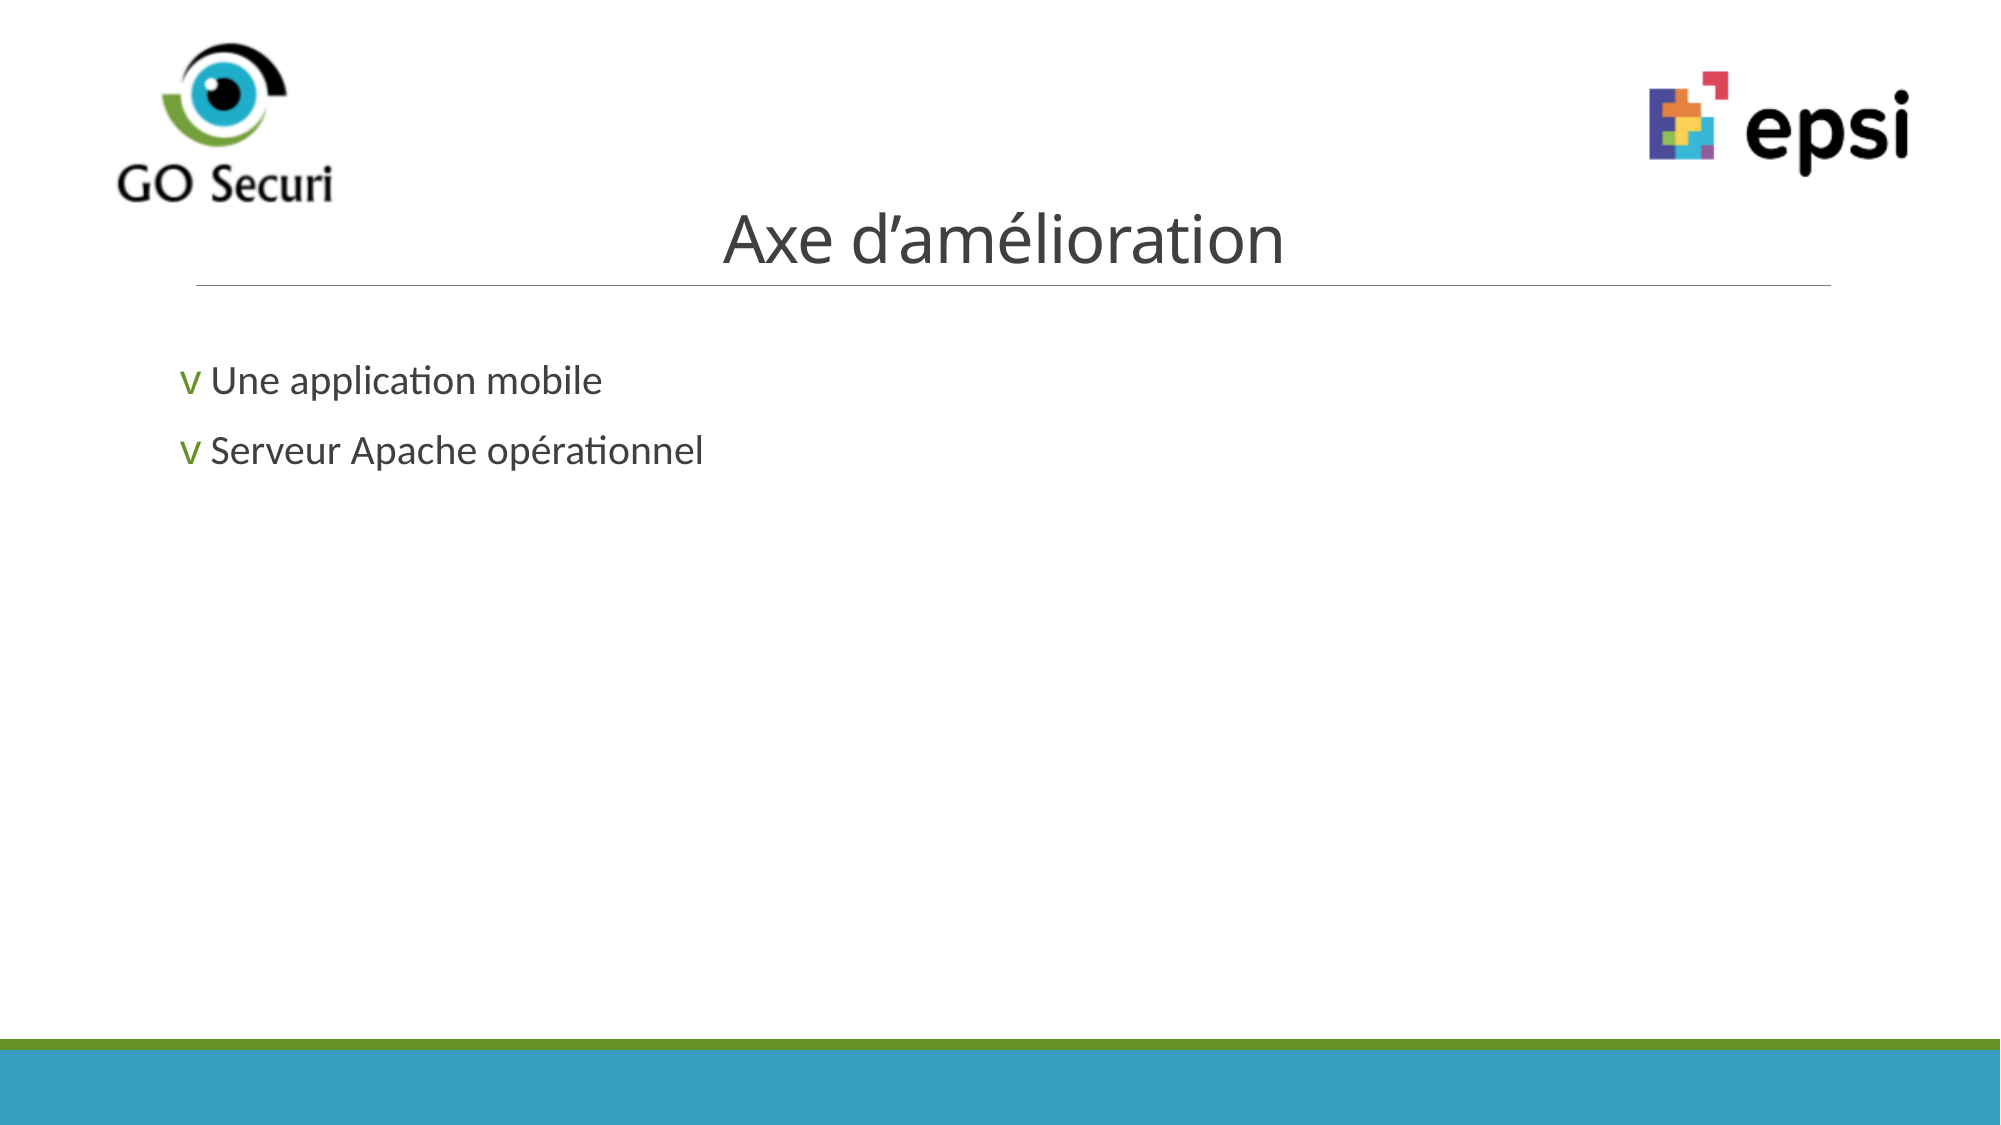

# Axe d’amélioration
 Une application mobile
 Serveur Apache opérationnel